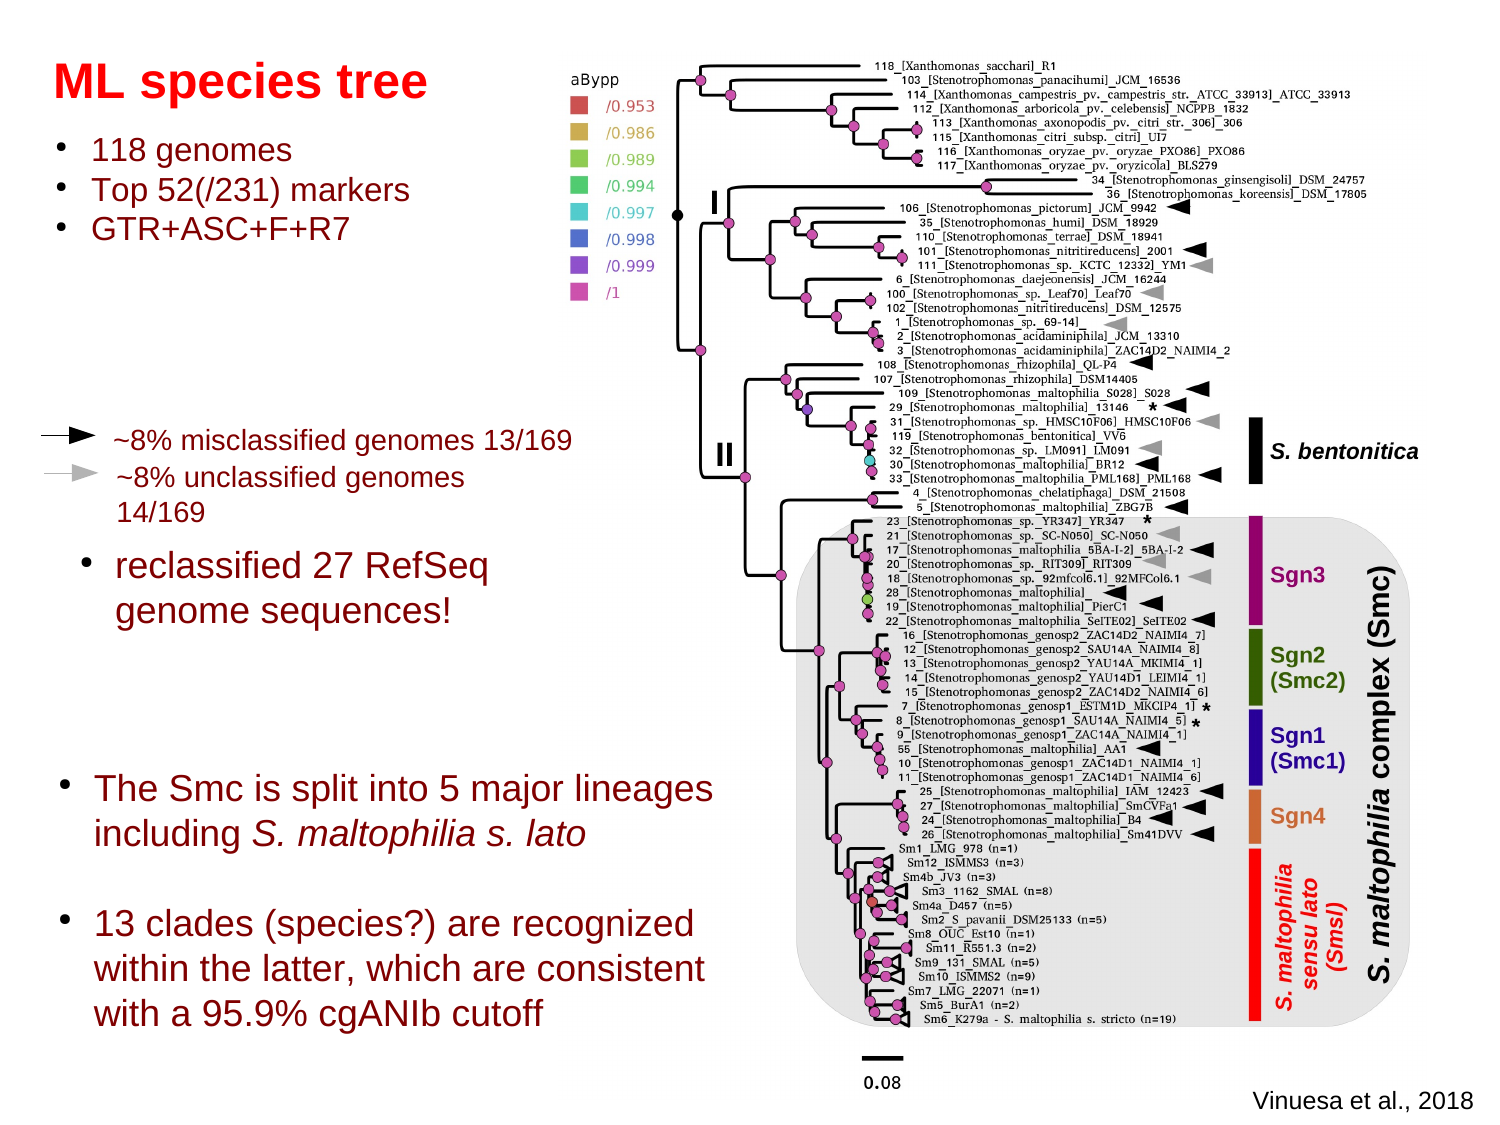

ML species tree
118 genomes
Top 52(/231) markers
GTR+ASC+F+R7
~8% misclassified genomes 13/169
~8% unclassified genomes 14/169
reclassified 27 RefSeq
genome sequences!
The Smc is split into 5 major lineages
including S. maltophilia s. lato
13 clades (species?) are recognized
within the latter, which are consistent
with a 95.9% cgANIb cutoff
Vinuesa et al., 2018
Figure 5